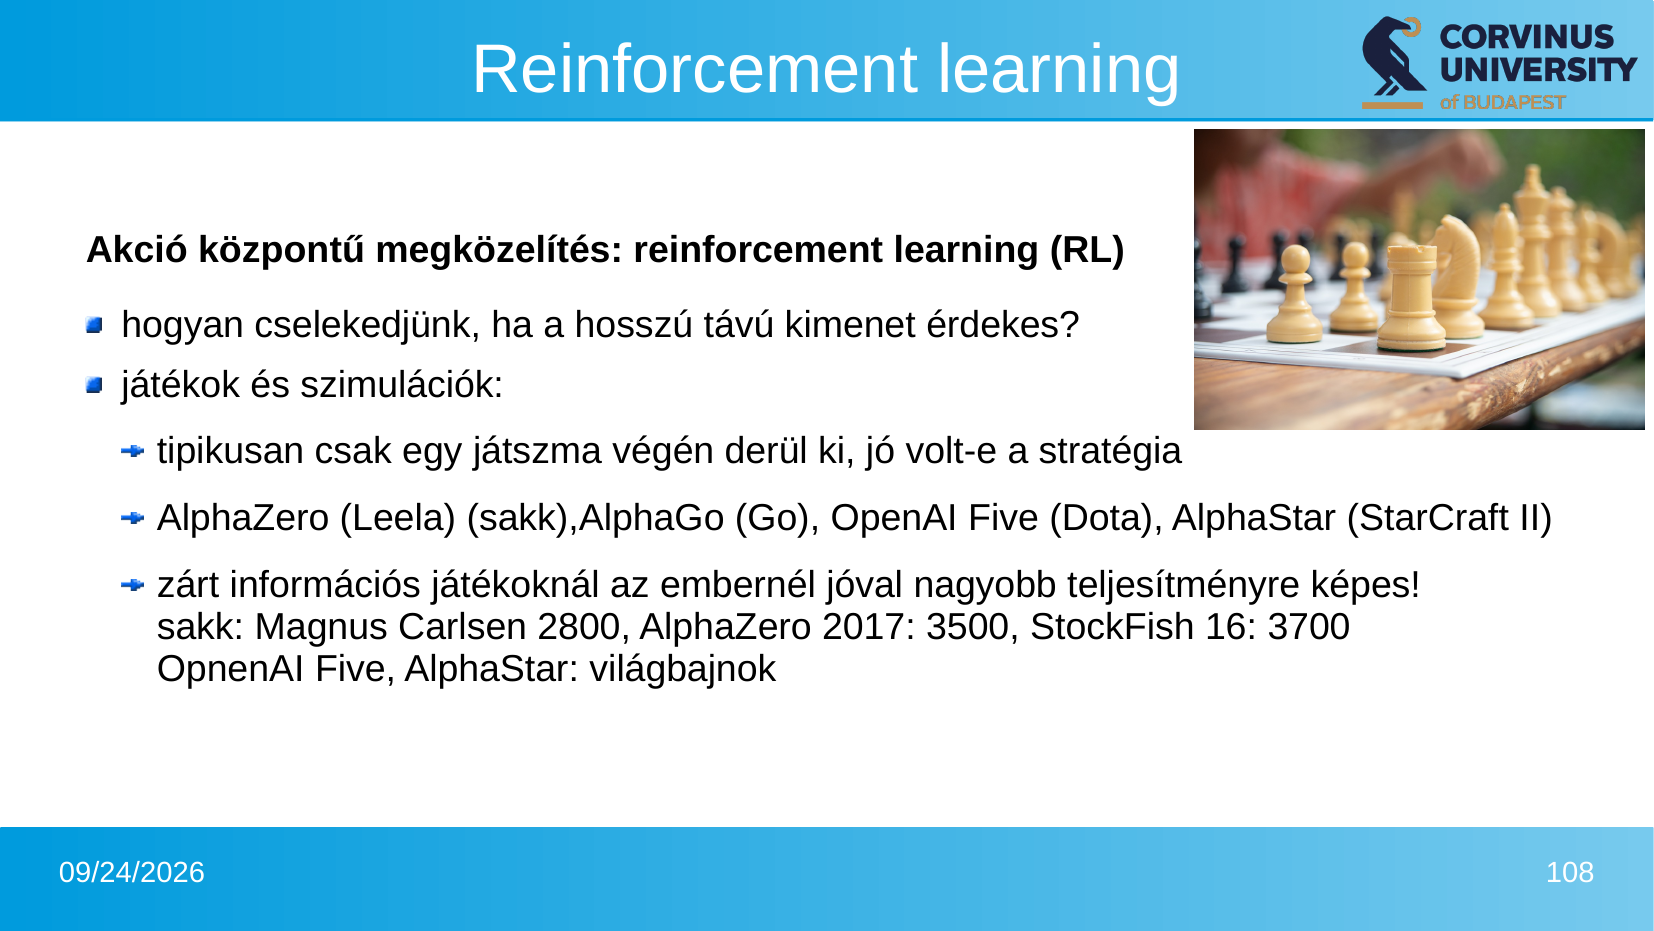

# Reinforcement learning
Akció központű megközelítés: reinforcement learning (RL)
hogyan cselekedjünk, ha a hosszú távú kimenet érdekes?
játékok és szimulációk:
tipikusan csak egy játszma végén derül ki, jó volt-e a stratégia
AlphaZero (Leela) (sakk),AlphaGo (Go), OpenAI Five (Dota), AlphaStar (StarCraft II)
zárt információs játékoknál az embernél jóval nagyobb teljesítményre képes!
sakk: Magnus Carlsen 2800, AlphaZero 2017: 3500, StockFish 16: 3700
OpnenAI Five, AlphaStar: világbajnok
108